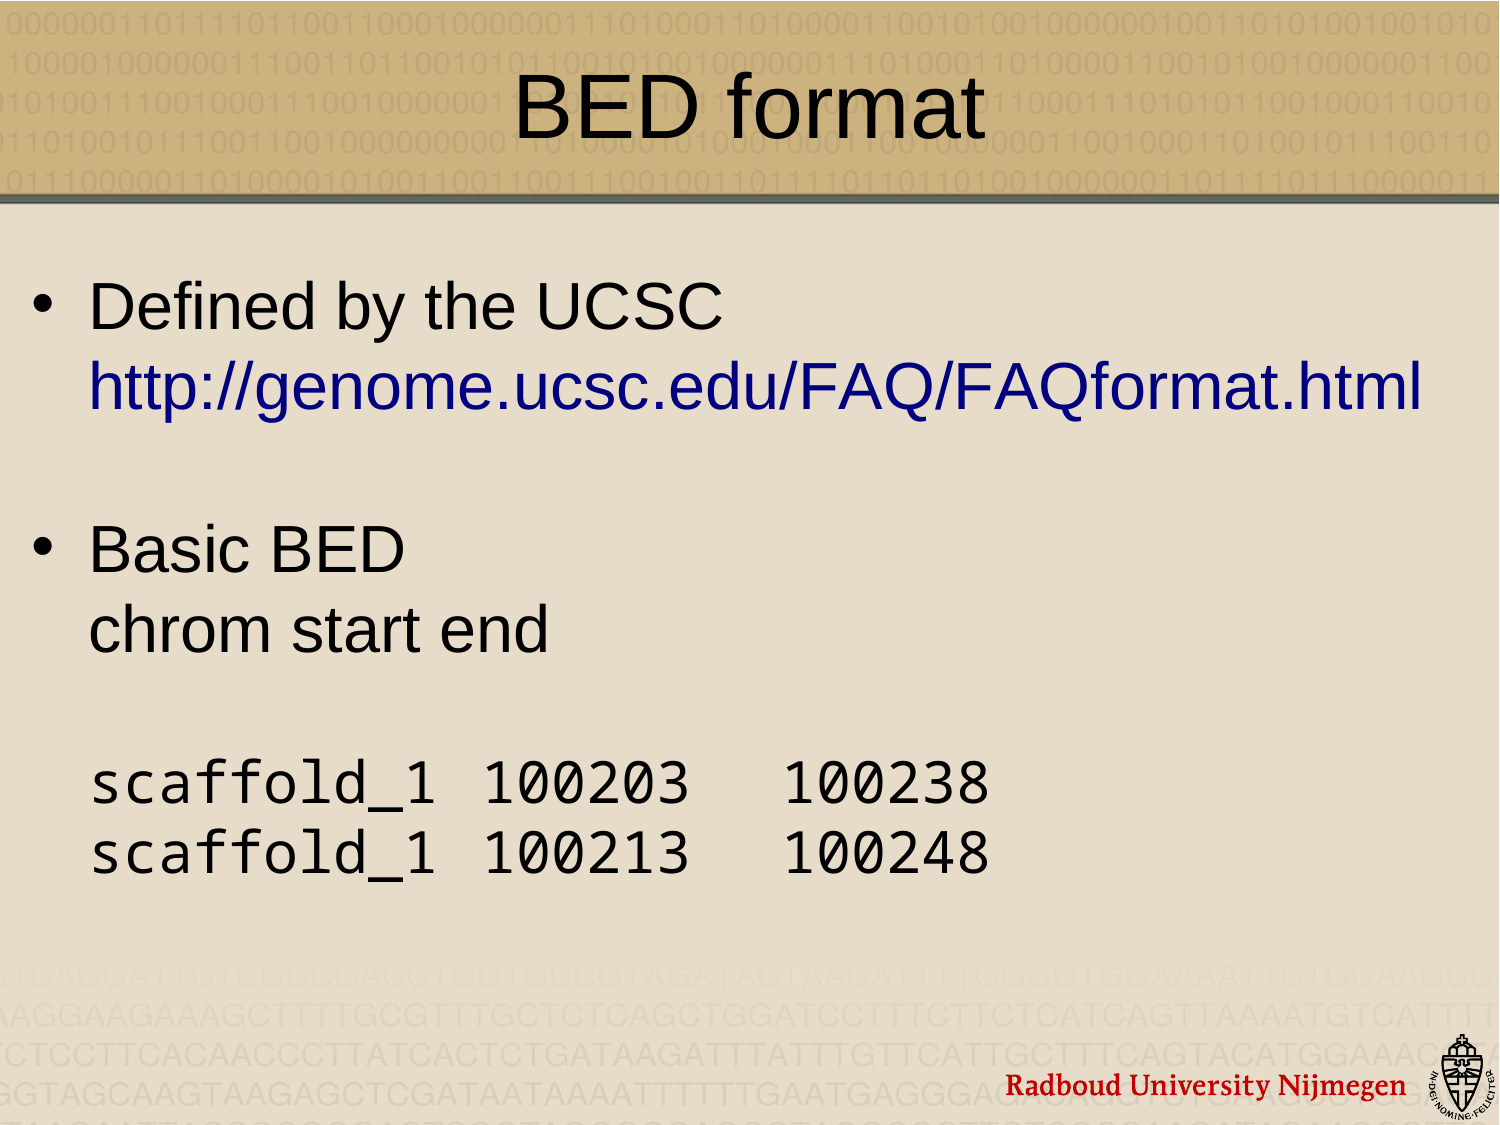

# BED format
Defined by the UCSC
http://genome.ucsc.edu/FAQ/FAQformat.html
Basic BED
chrom start end
scaffold_1	100203	100238
scaffold_1	100213	100248